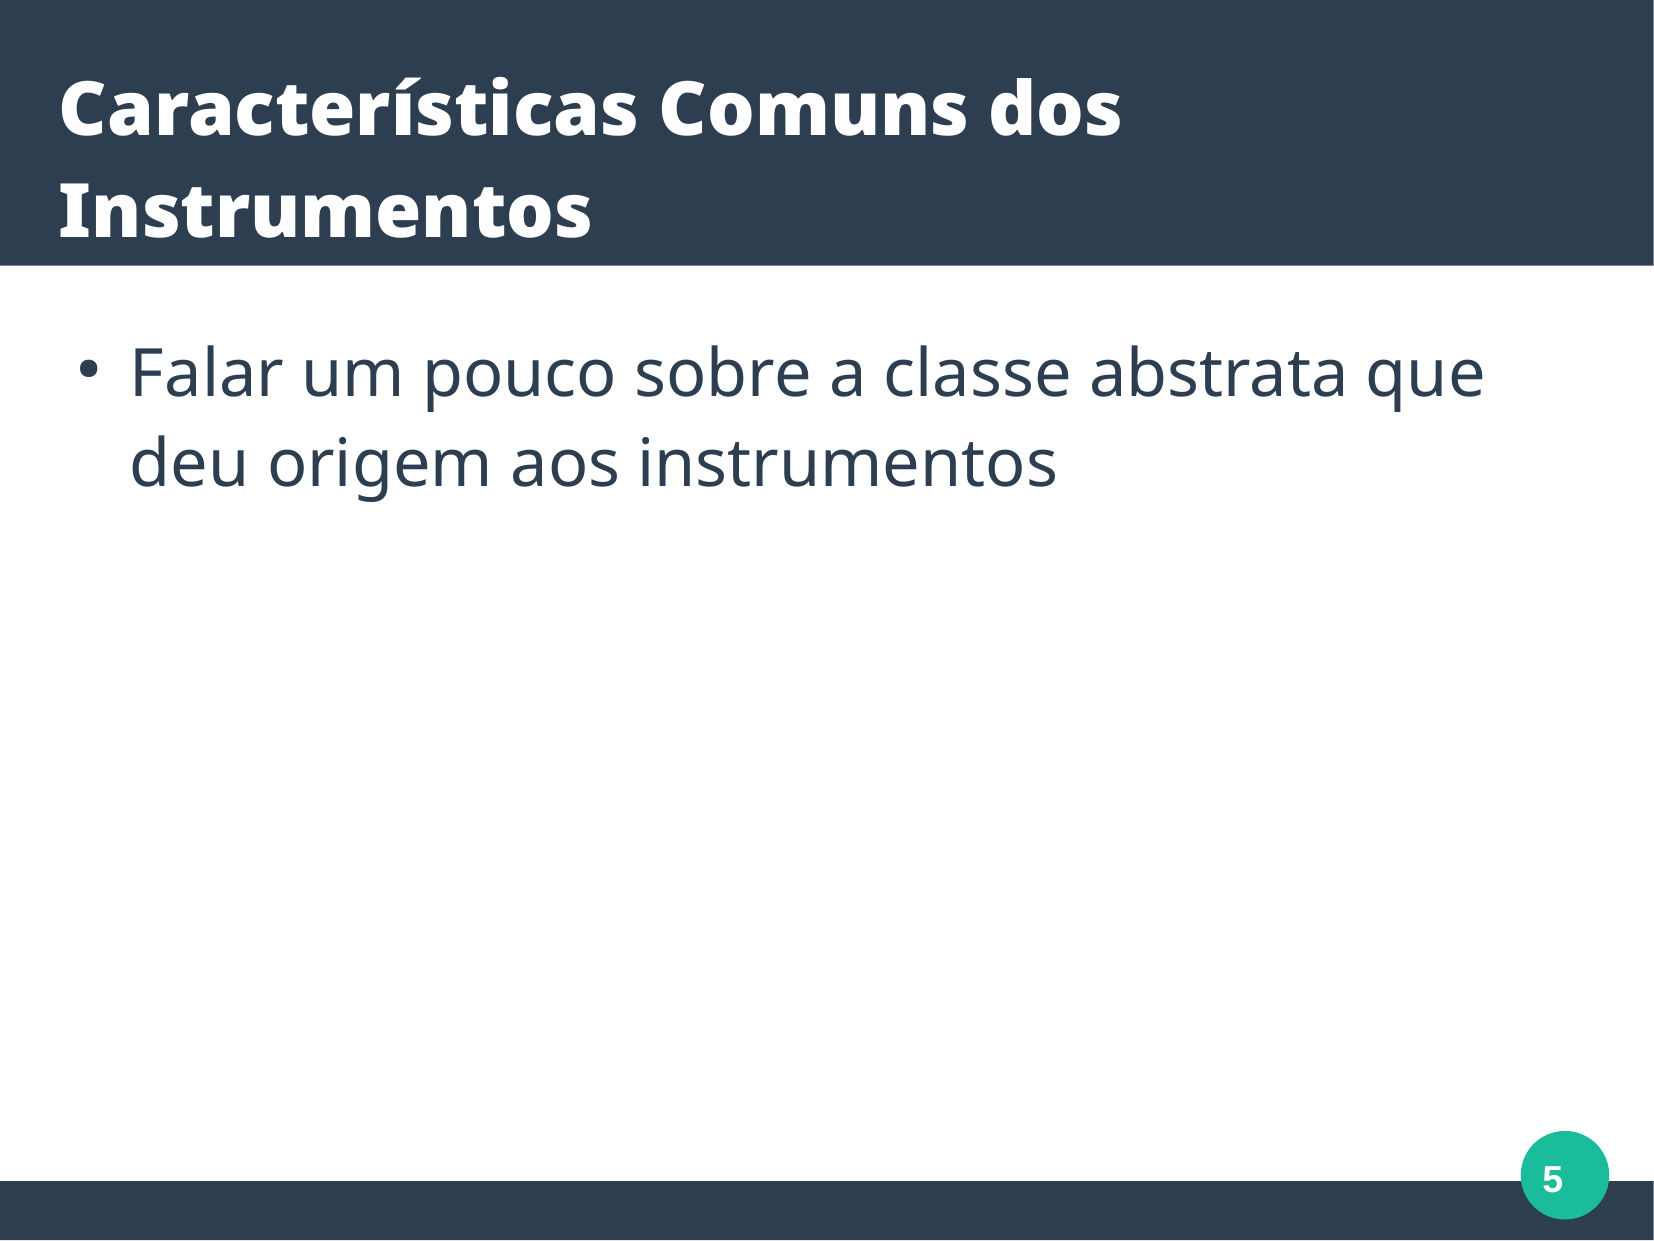

# Características Comuns dos Instrumentos
Falar um pouco sobre a classe abstrata que deu origem aos instrumentos